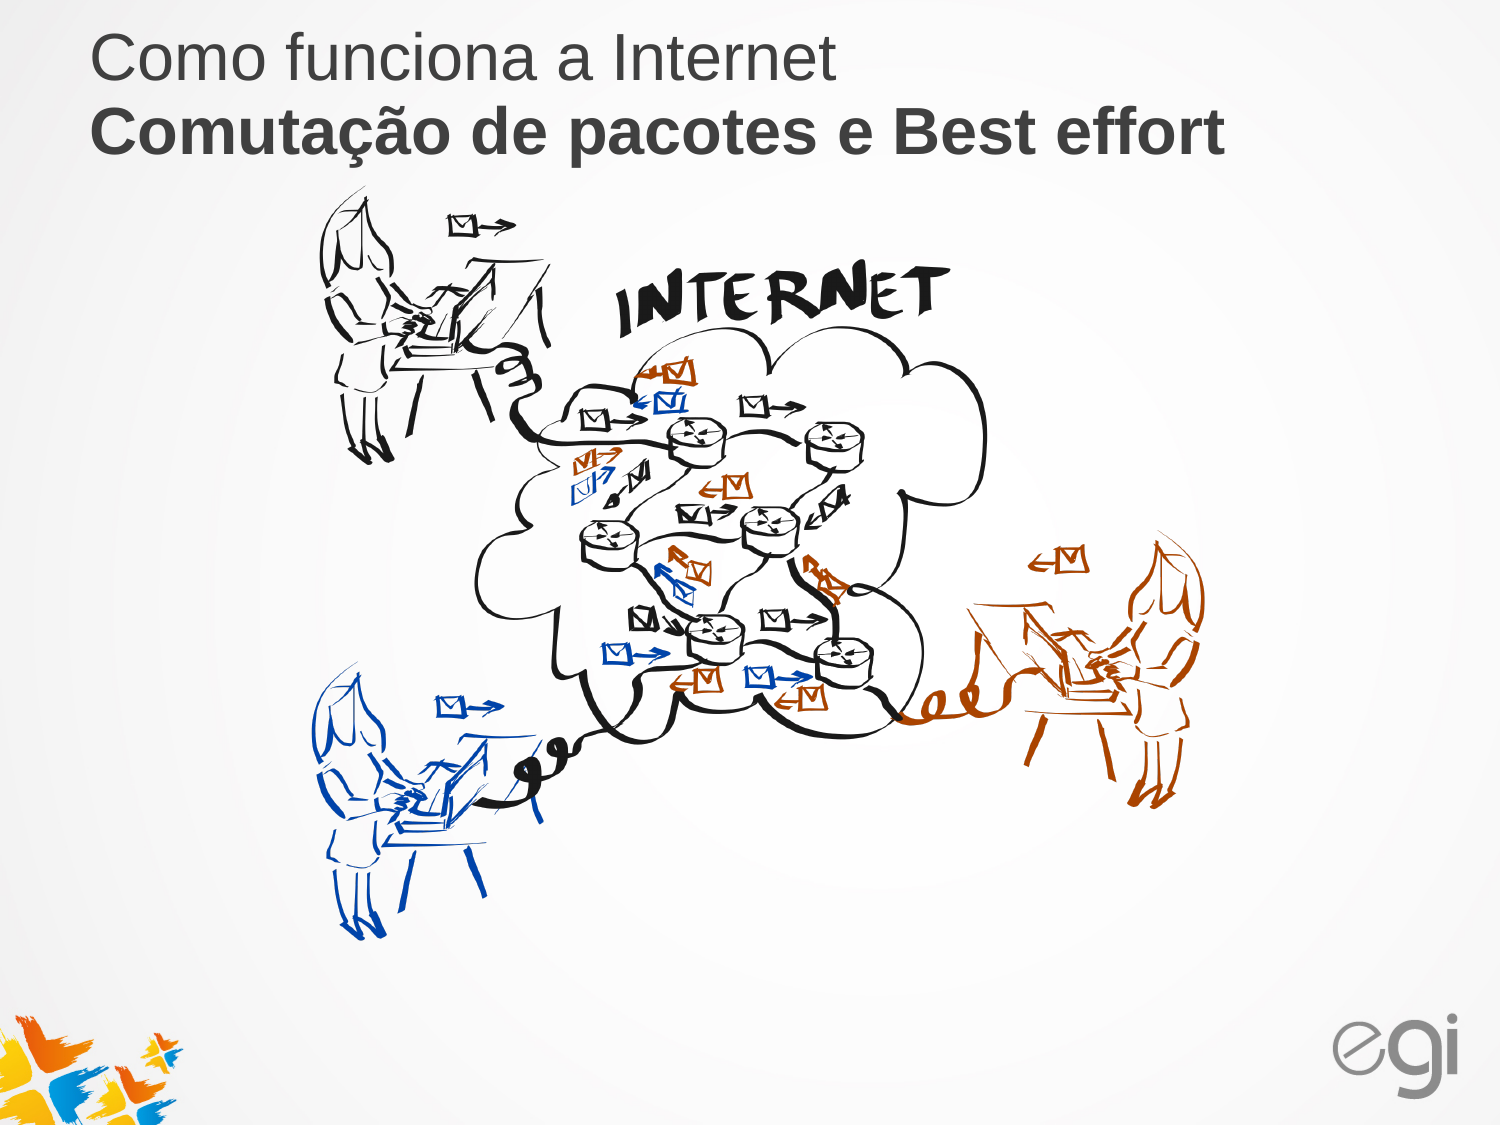

Como funciona a Internet
Comutação de pacotes e Best effort